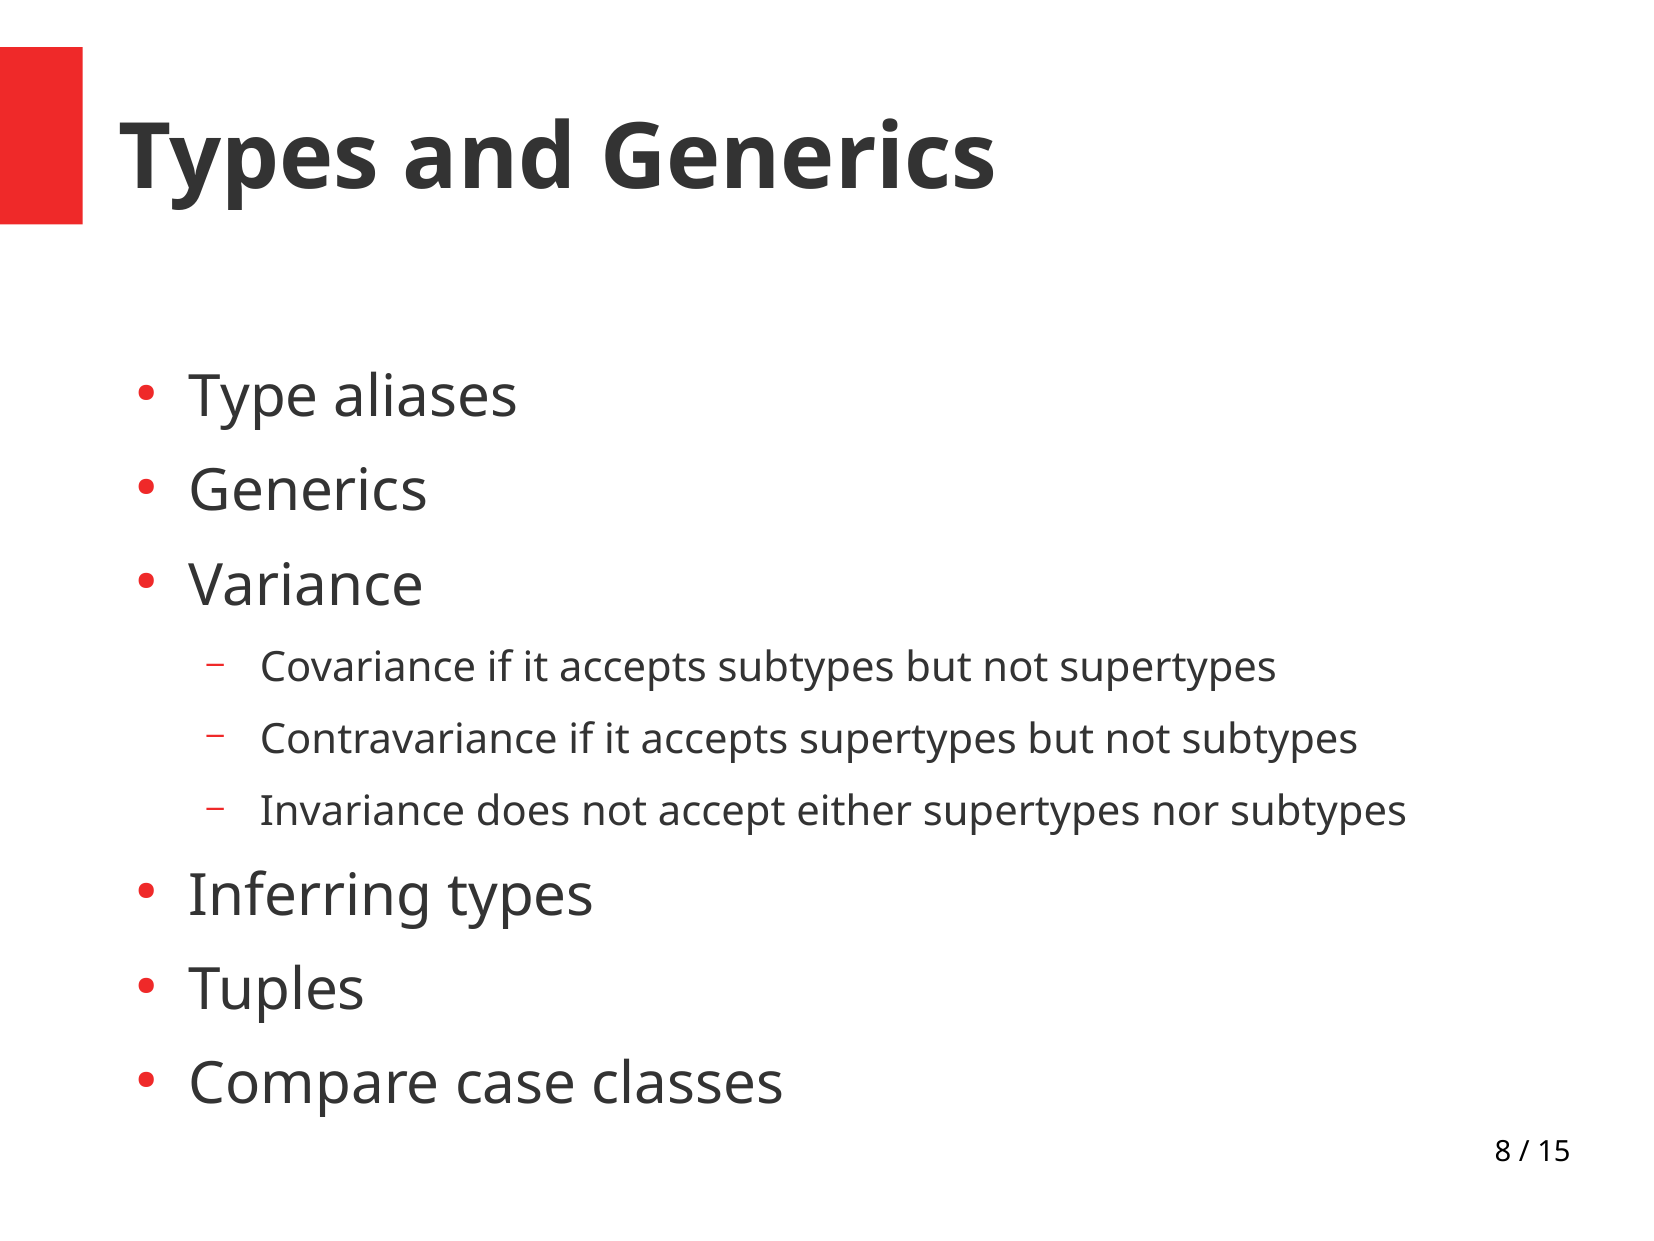

# Types and Generics
Type aliases
Generics
Variance
Covariance if it accepts subtypes but not supertypes
Contravariance if it accepts supertypes but not subtypes
Invariance does not accept either supertypes nor subtypes
Inferring types
Tuples
Compare case classes
8